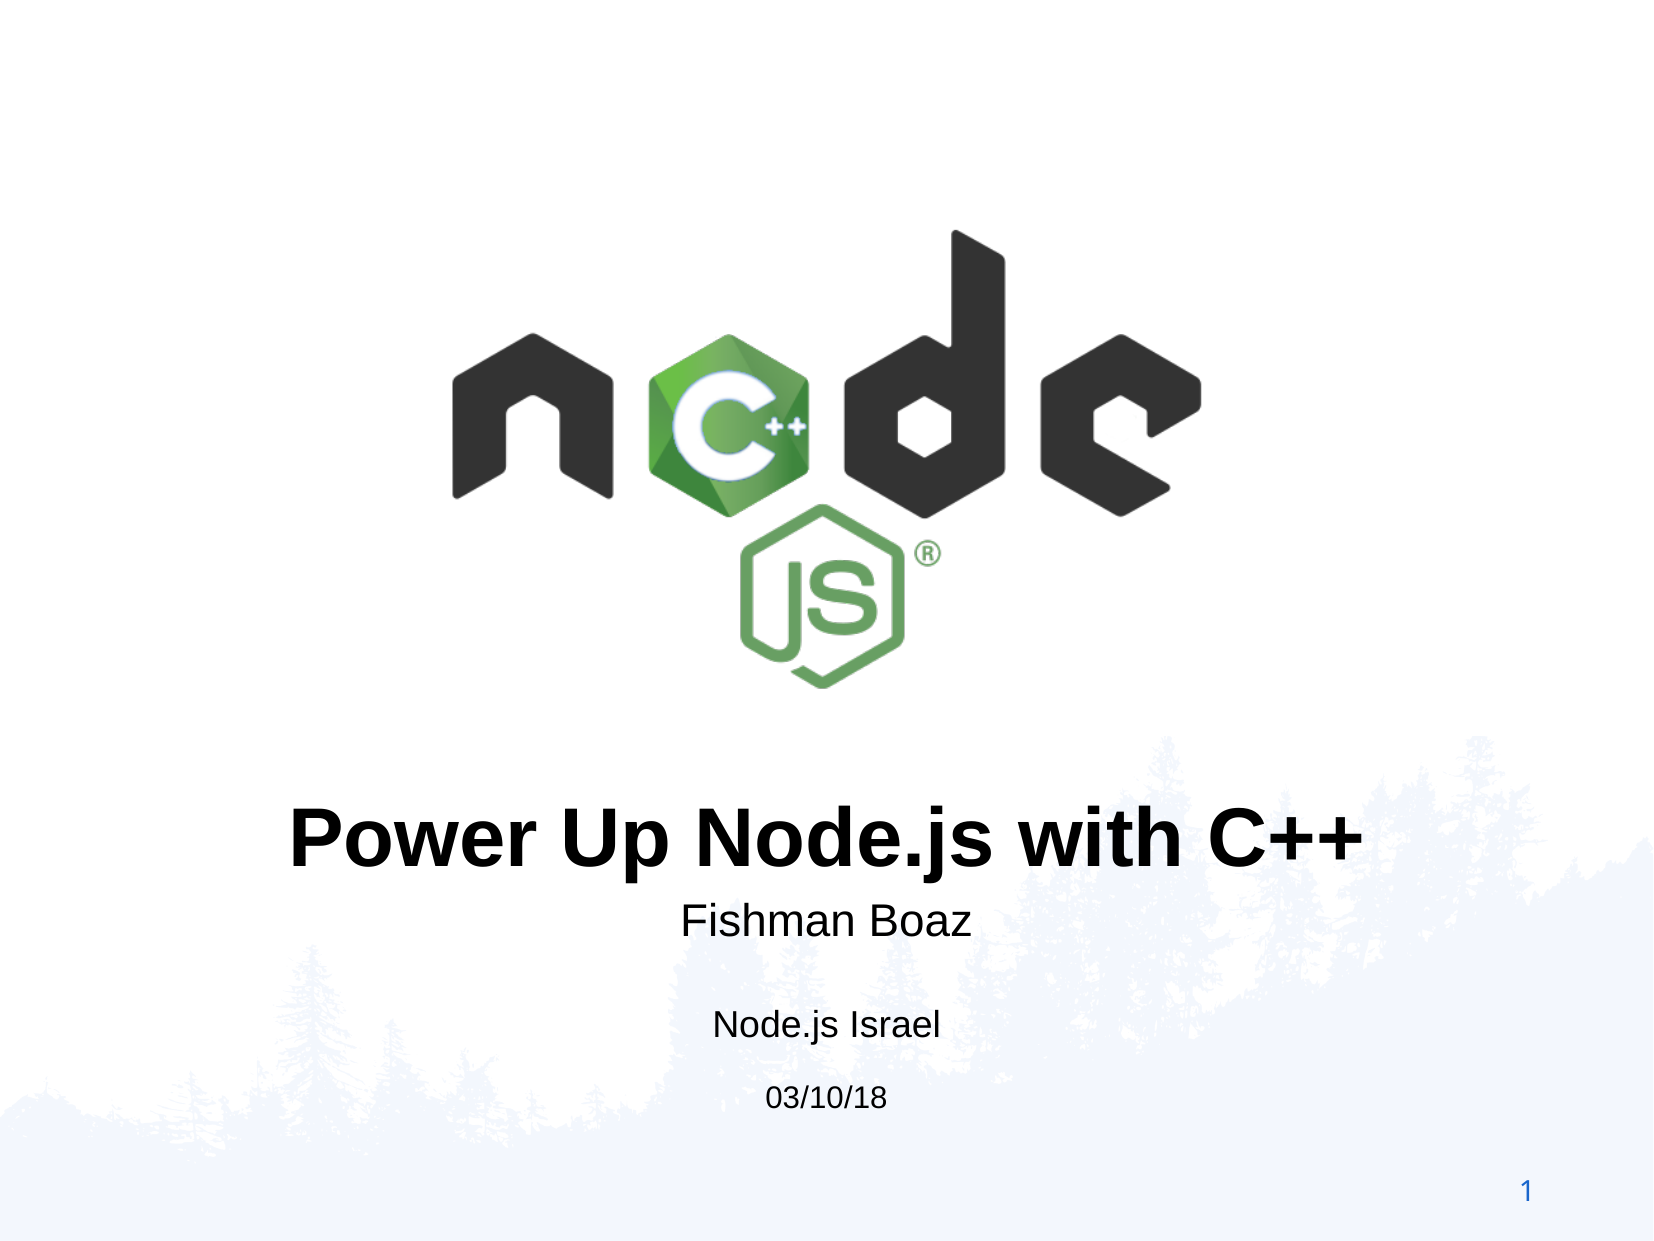

# Power Up Node.js with C++
Fishman Boaz
Node.js Israel
03/10/18
1